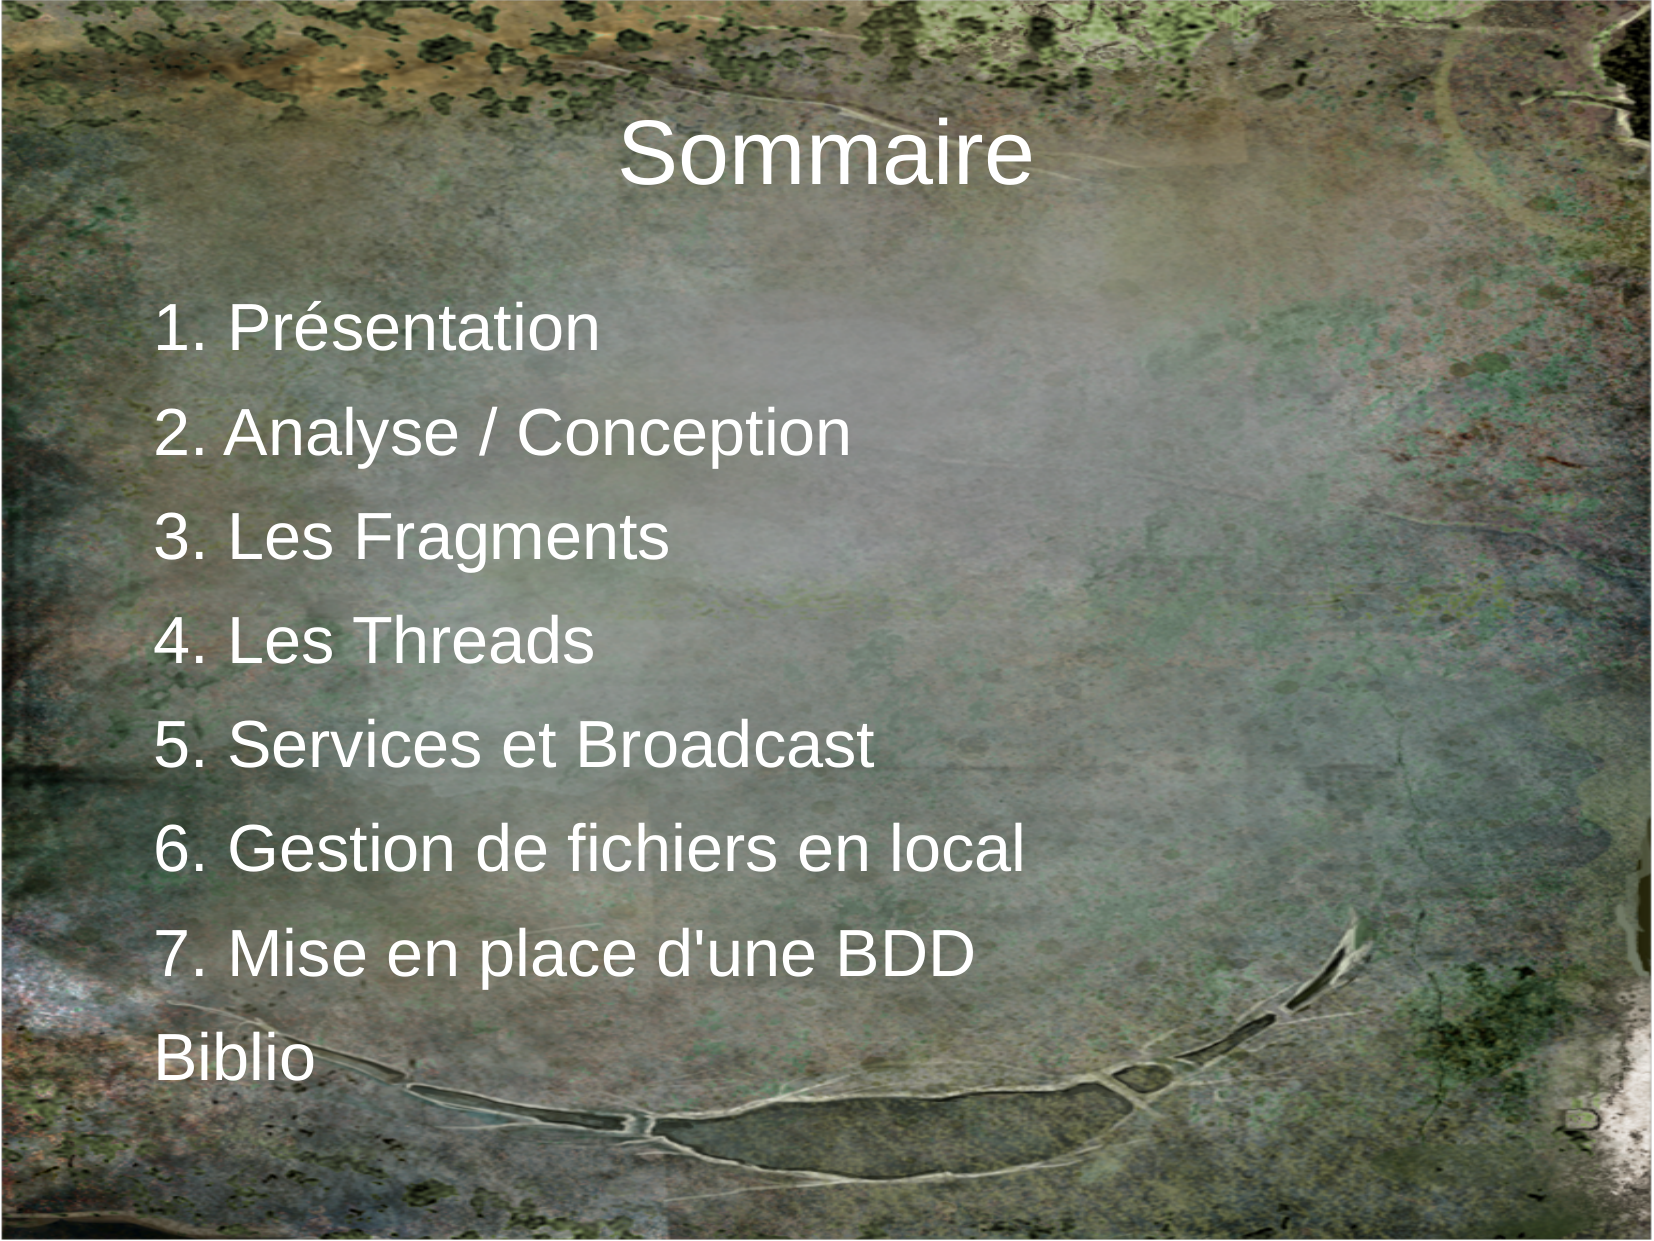

# Sommaire
1. Présentation
2. Analyse / Conception
3. Les Fragments
4. Les Threads
5. Services et Broadcast
6. Gestion de fichiers en local
7. Mise en place d'une BDD
Biblio